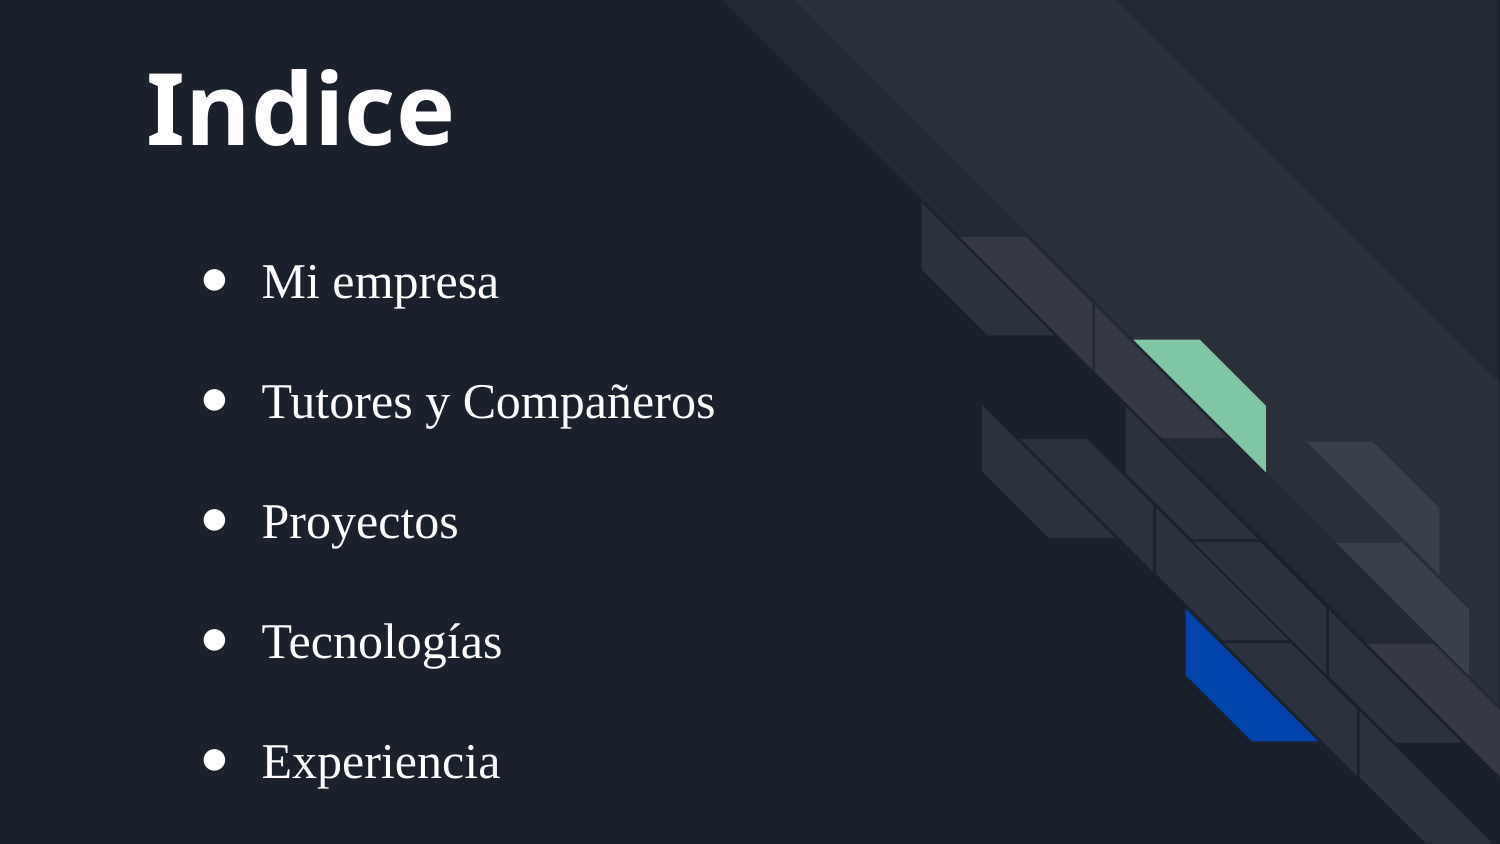

# Indice
Mi empresa
Tutores y Compañeros
Proyectos
Tecnologías
Experiencia